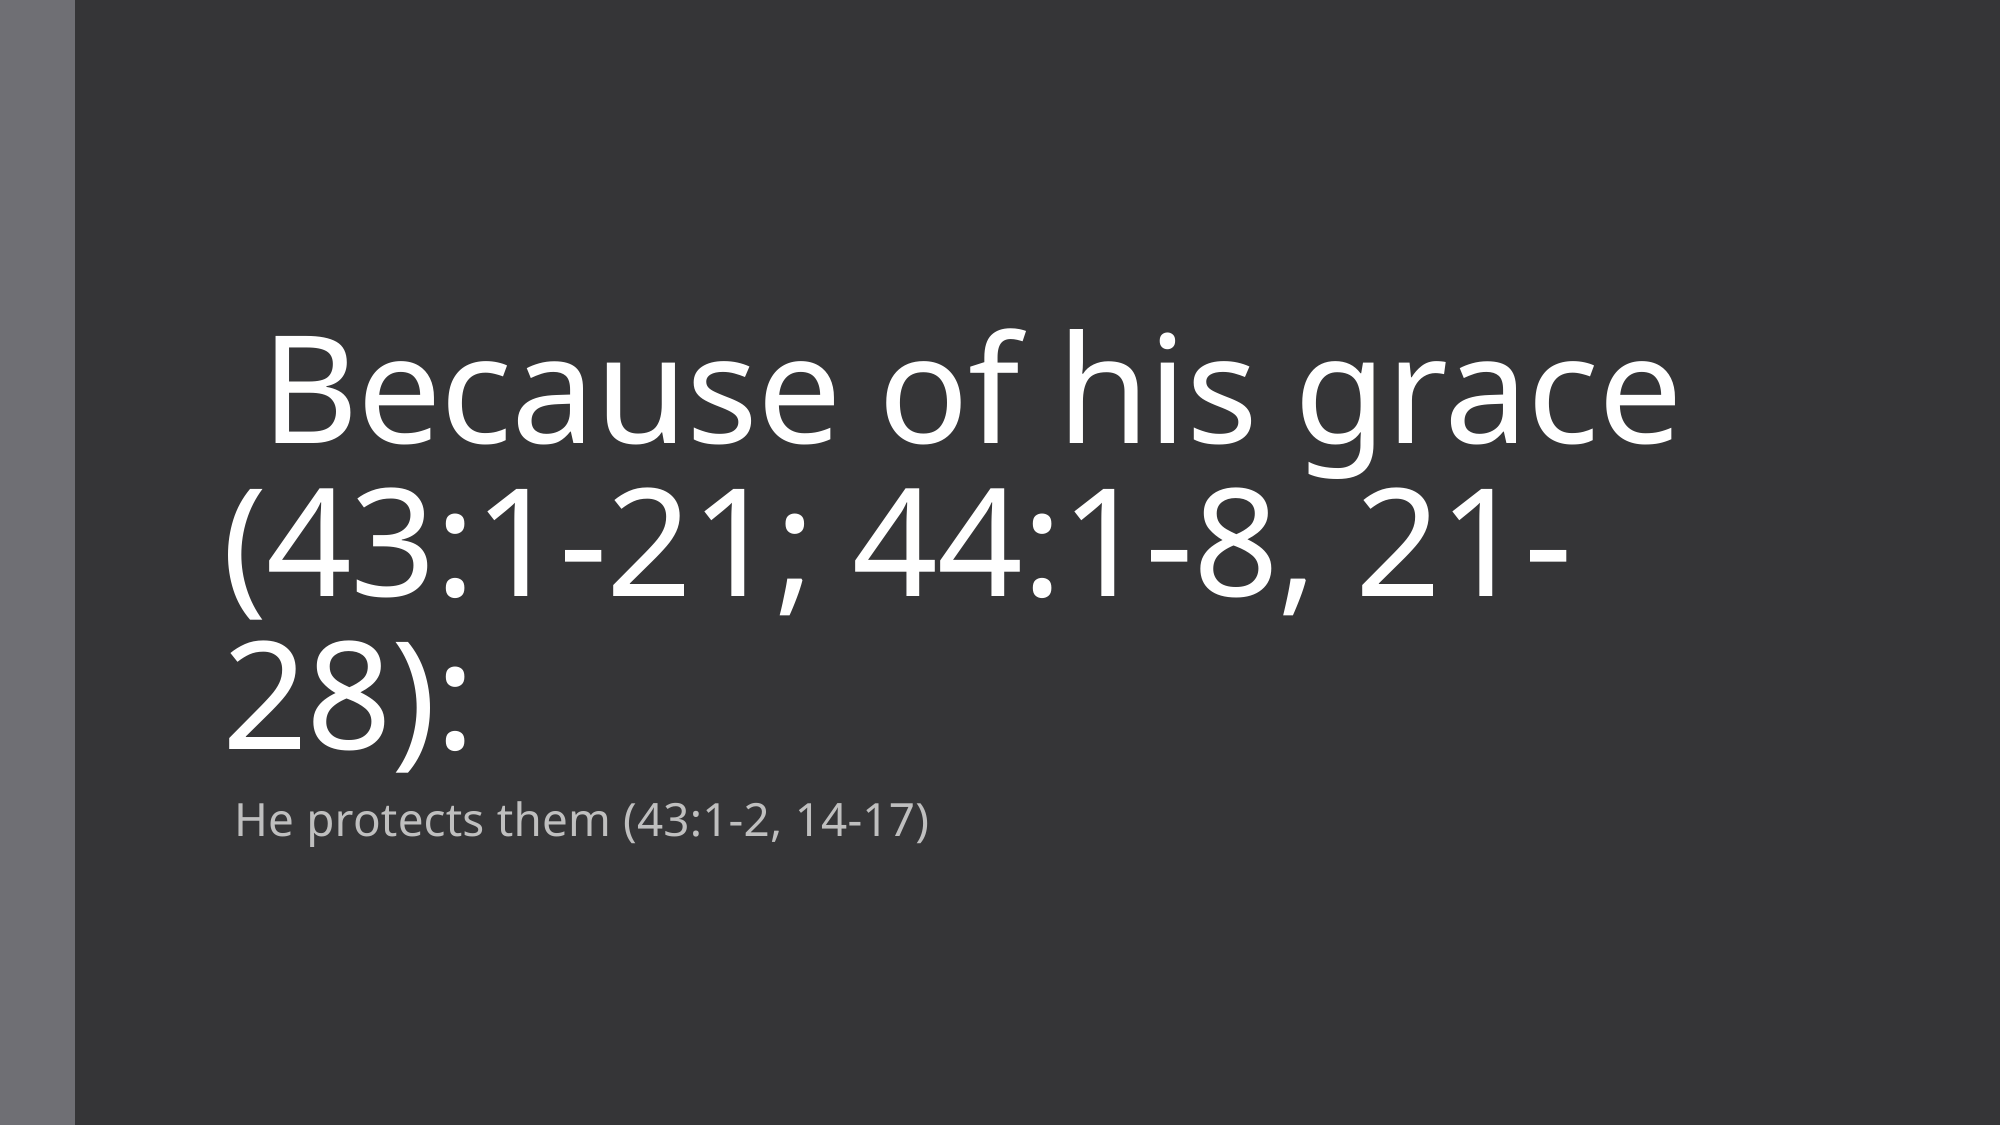

# Because of his grace (43:1-21; 44:1-8, 21-28):
 He protects them (43:1-2, 14-17)